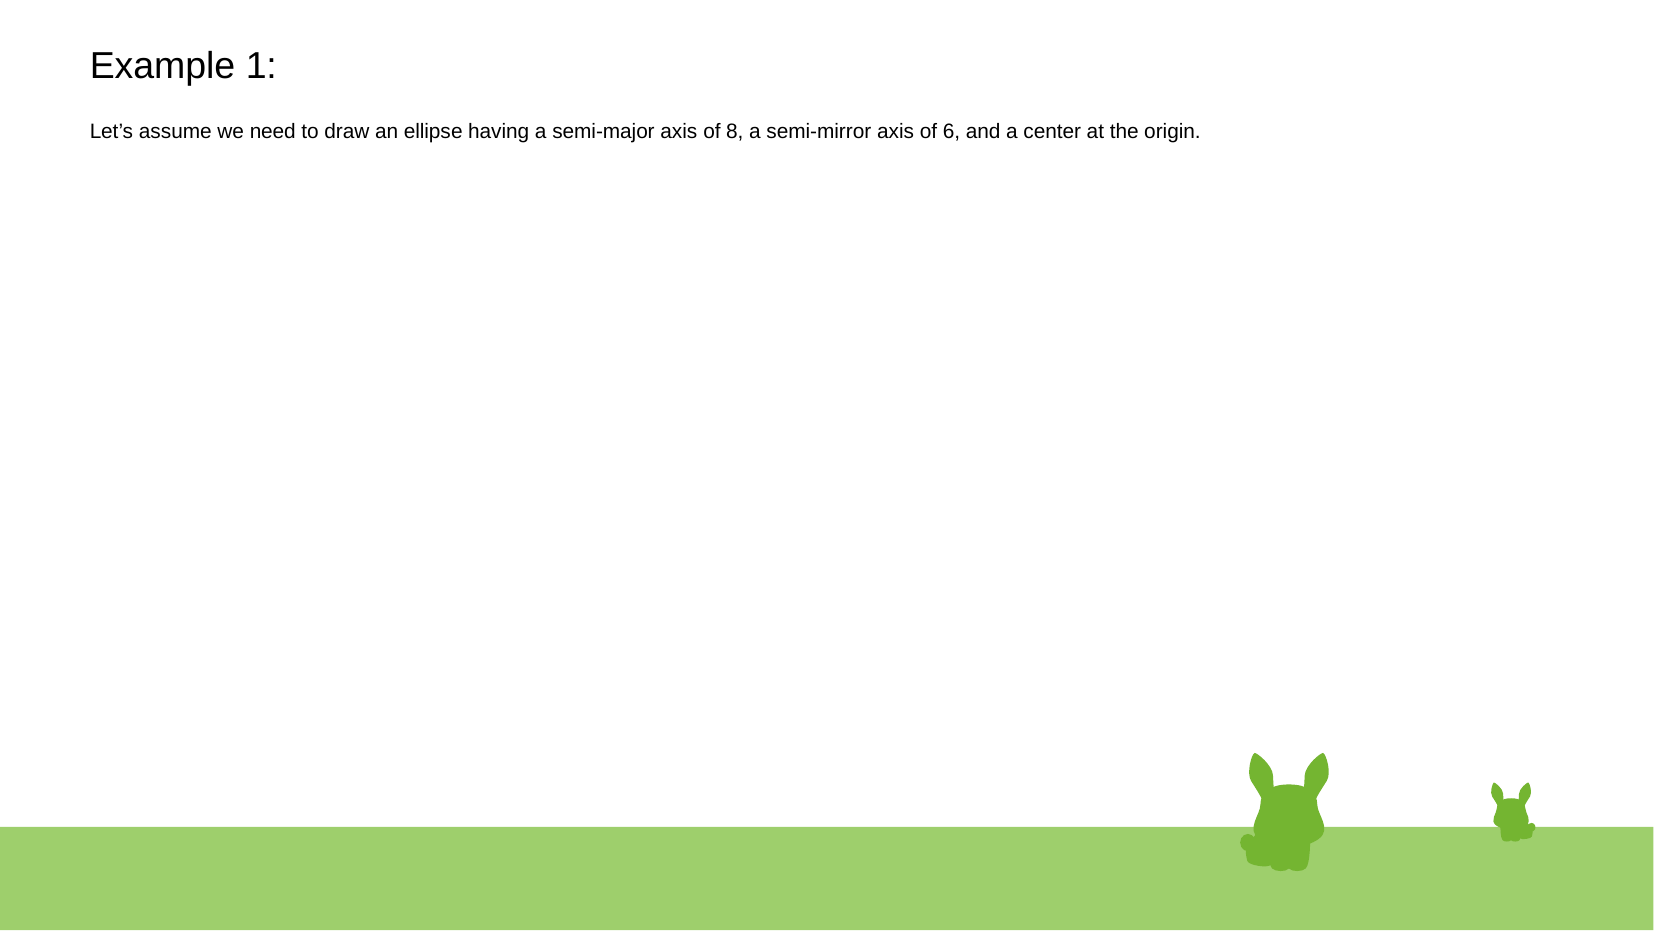

Example 1:
Let’s assume we need to draw an ellipse having a semi-major axis of 8, a semi-mirror axis of 6, and a center at the origin.